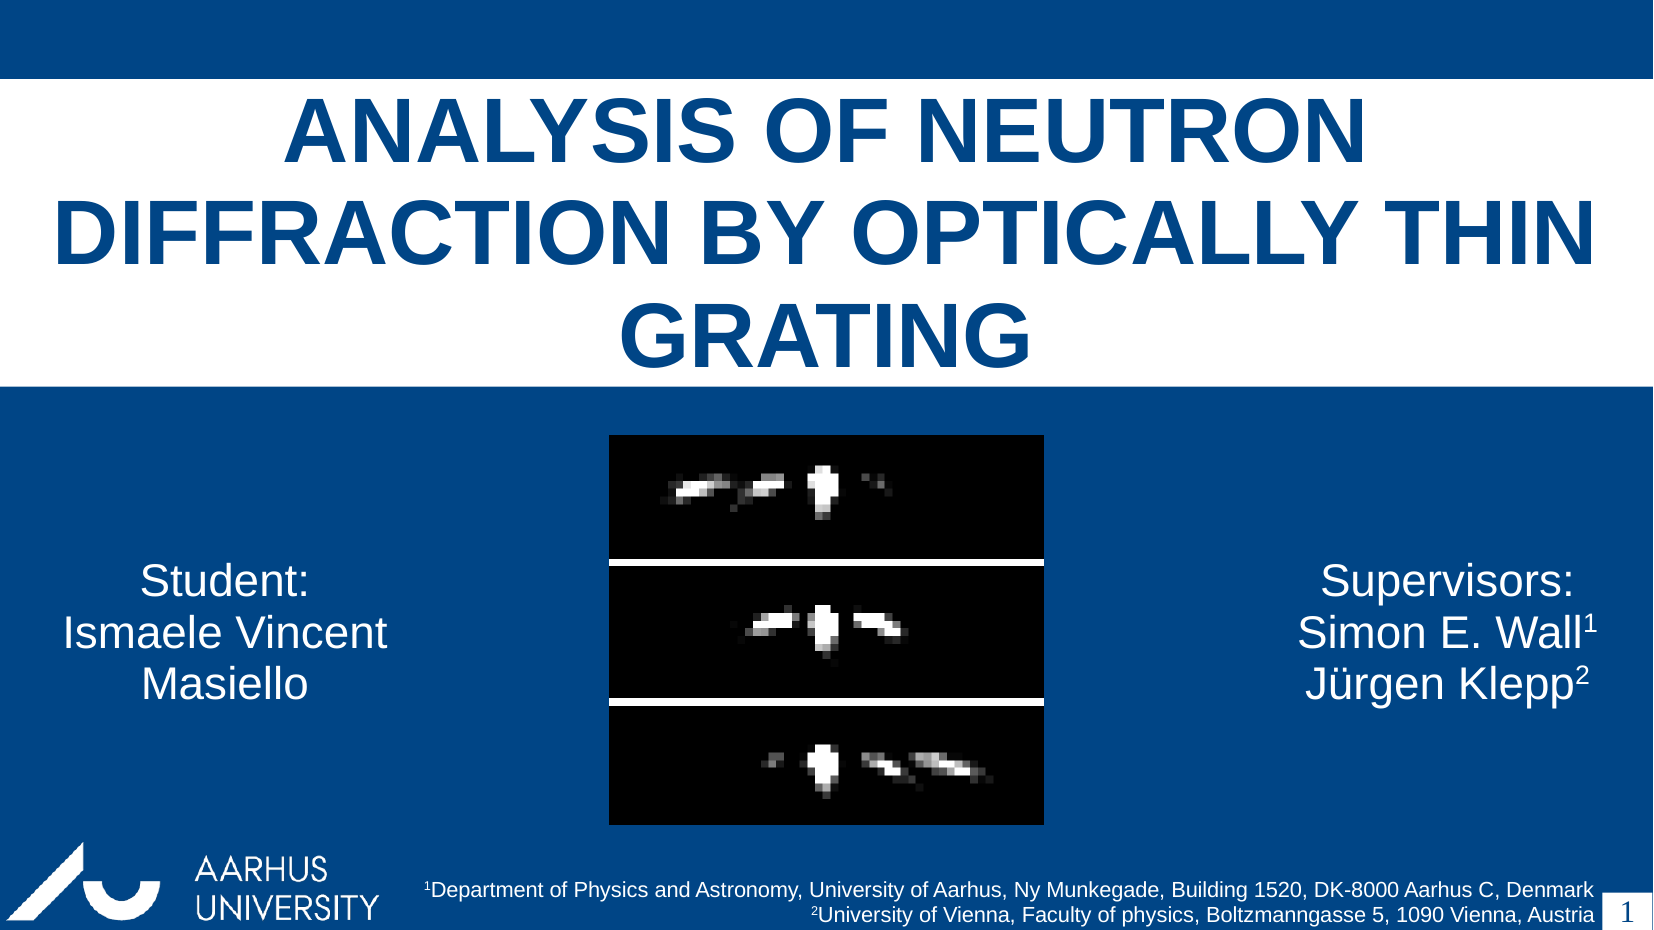

# ANALYSIS OF NEUTRON DIFFRACTION BY OPTICALLY THIN GRATING
Student:
Ismaele Vincent Masiello
Supervisors:
Simon E. Wall1
Jürgen Klepp2
1Department of Physics and Astronomy, University of Aarhus, Ny Munkegade, Building 1520, DK-8000 Aarhus C, Denmark
2University of Vienna, Faculty of physics, Boltzmanngasse 5, 1090 Vienna, Austria
1